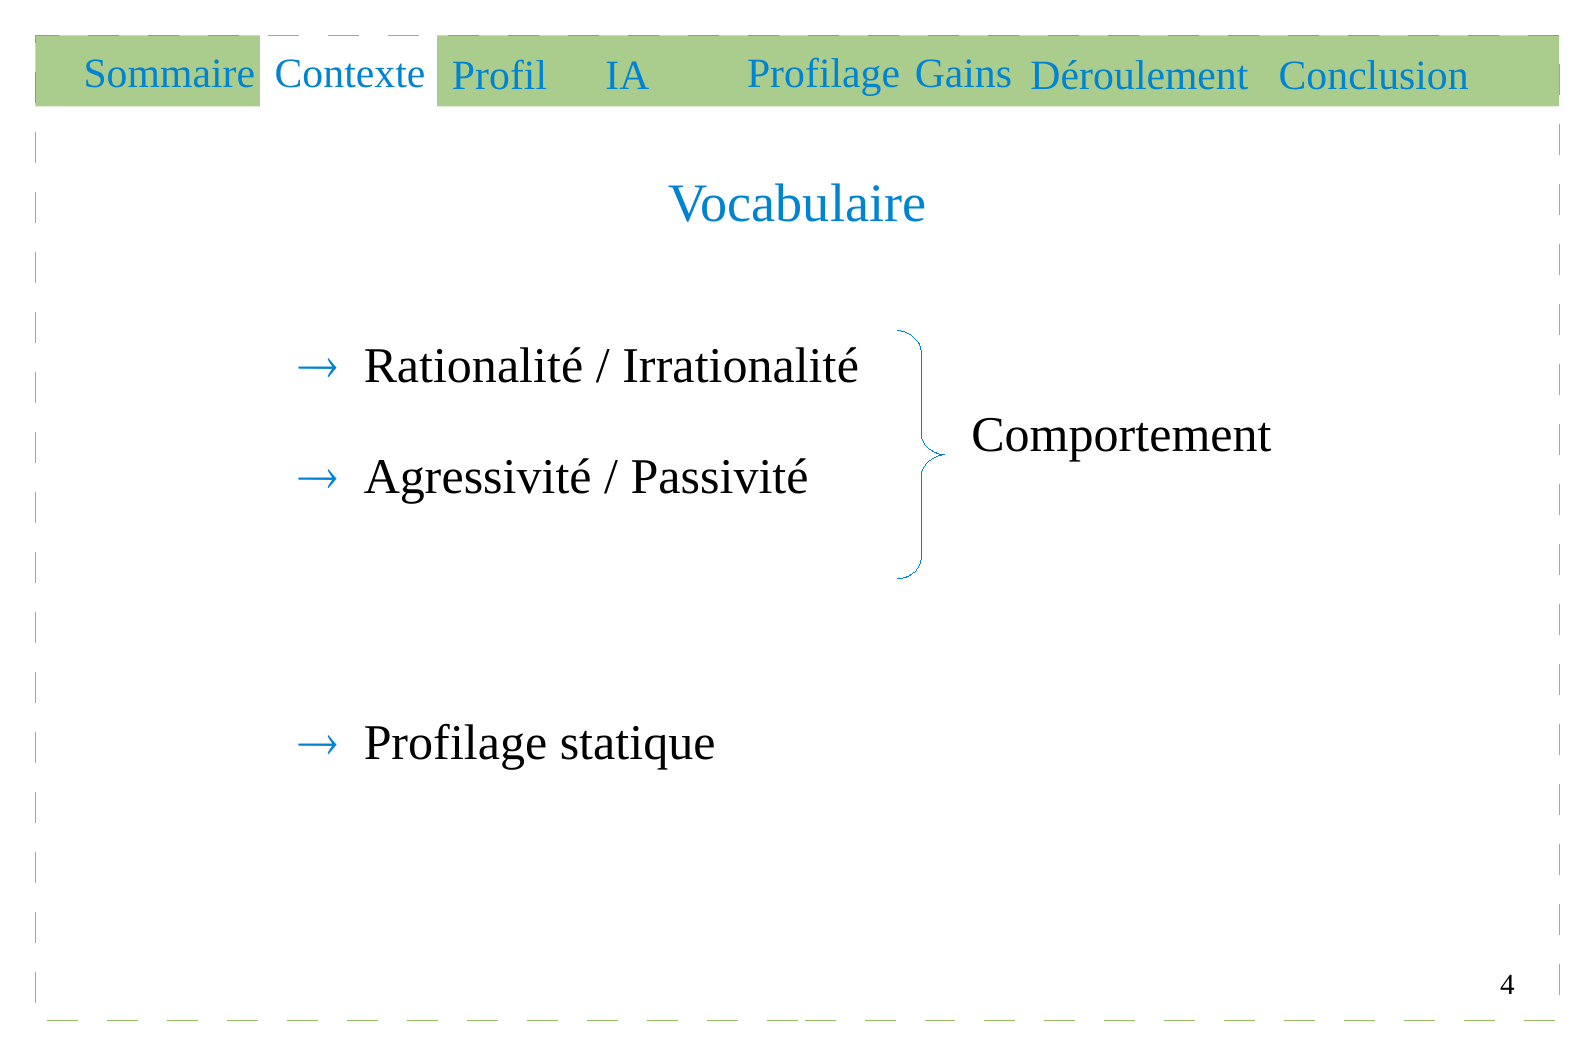

Profilage
Gains
Sommaire
Contexte
Profil
Déroulement
Conclusion
IA
Vocabulaire
® Rationalité / Irrationalité
® Agressivité / Passivité
® Profilage statique
Comportement
4